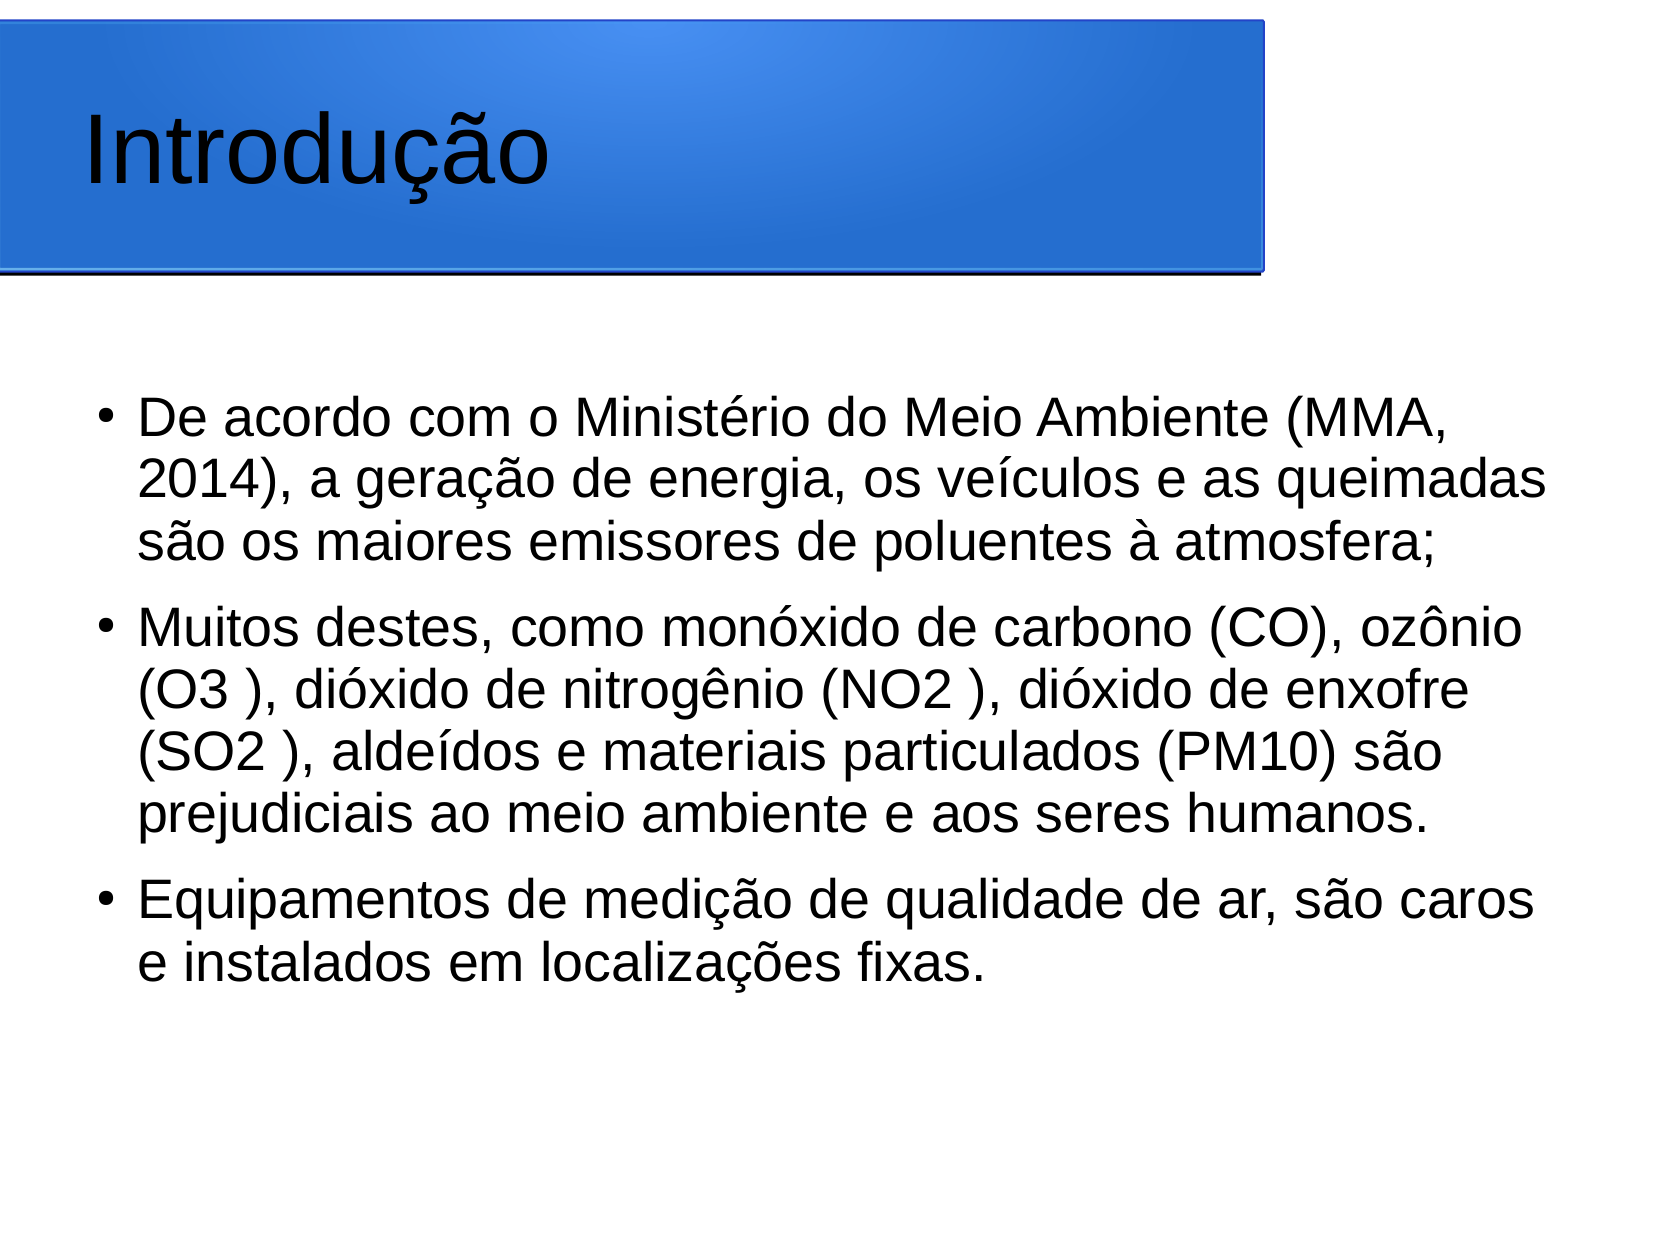

# Introdução
De acordo com o Ministério do Meio Ambiente (MMA, 2014), a geração de energia, os veículos e as queimadas são os maiores emissores de poluentes à atmosfera;
Muitos destes, como monóxido de carbono (CO), ozônio (O3 ), dióxido de nitrogênio (NO2 ), dióxido de enxofre (SO2 ), aldeídos e materiais particulados (PM10) são prejudiciais ao meio ambiente e aos seres humanos.
Equipamentos de medição de qualidade de ar, são caros e instalados em localizações fixas.